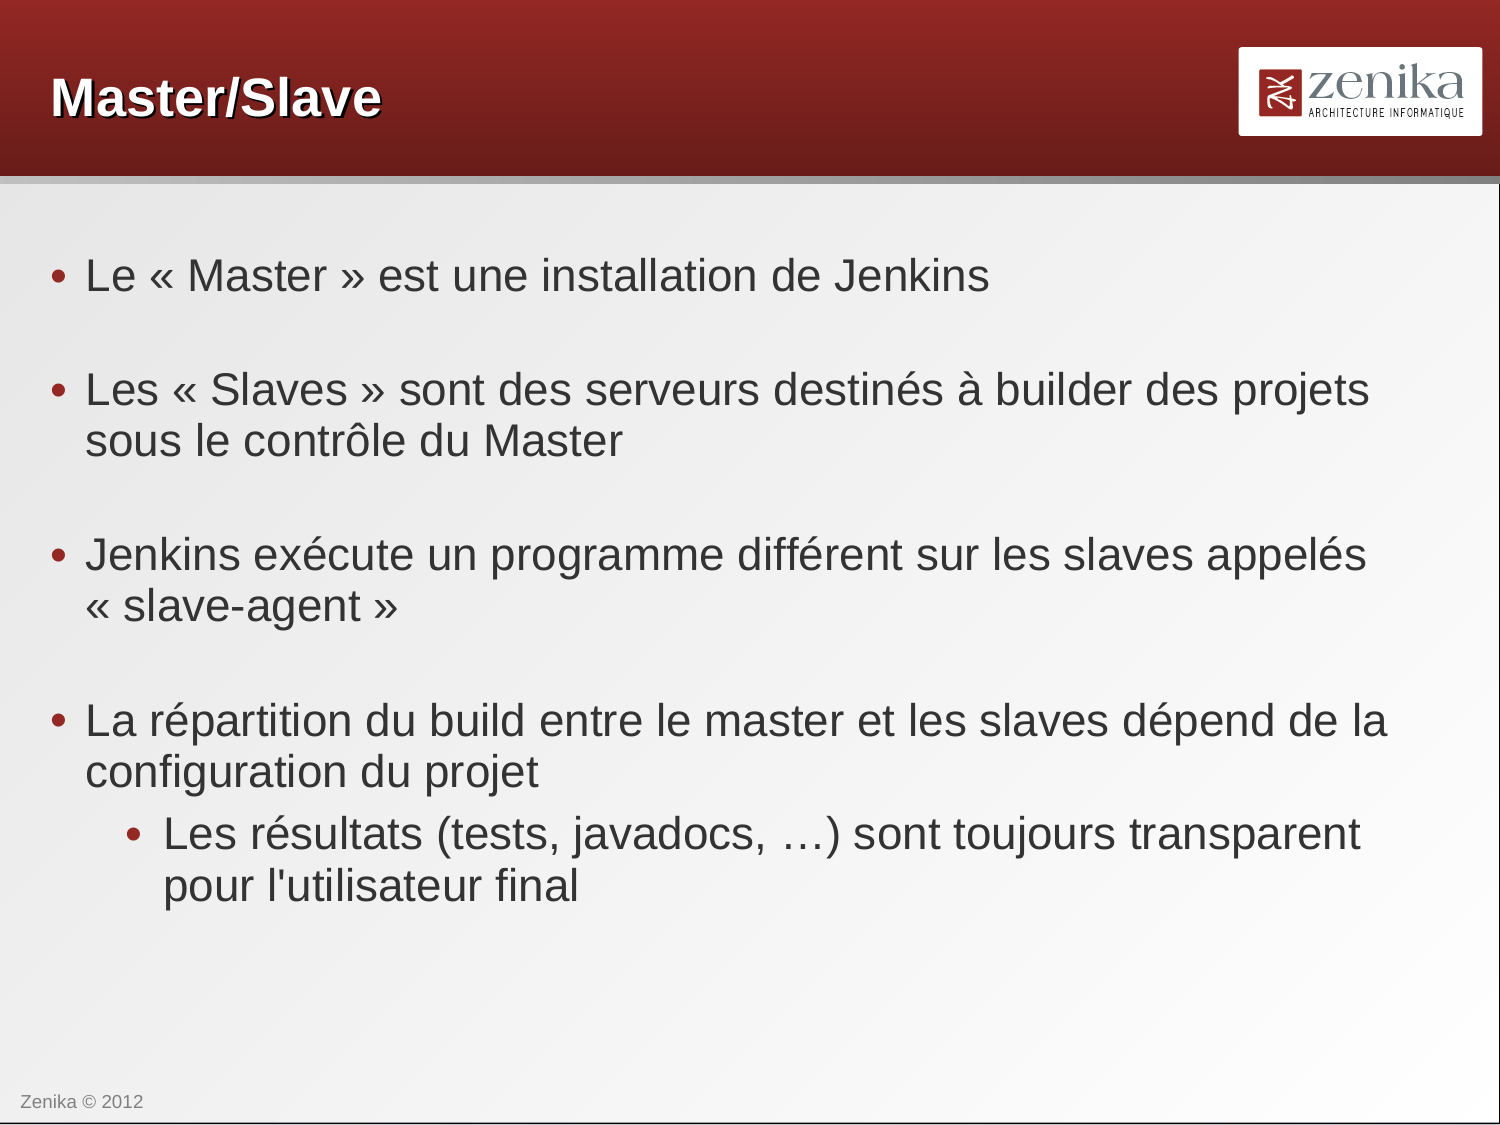

# Master/Slave
Le « Master » est une installation de Jenkins
Les « Slaves » sont des serveurs destinés à builder des projets sous le contrôle du Master
Jenkins exécute un programme différent sur les slaves appelés « slave-agent »
La répartition du build entre le master et les slaves dépend de la configuration du projet
Les résultats (tests, javadocs, …) sont toujours transparent pour l'utilisateur final